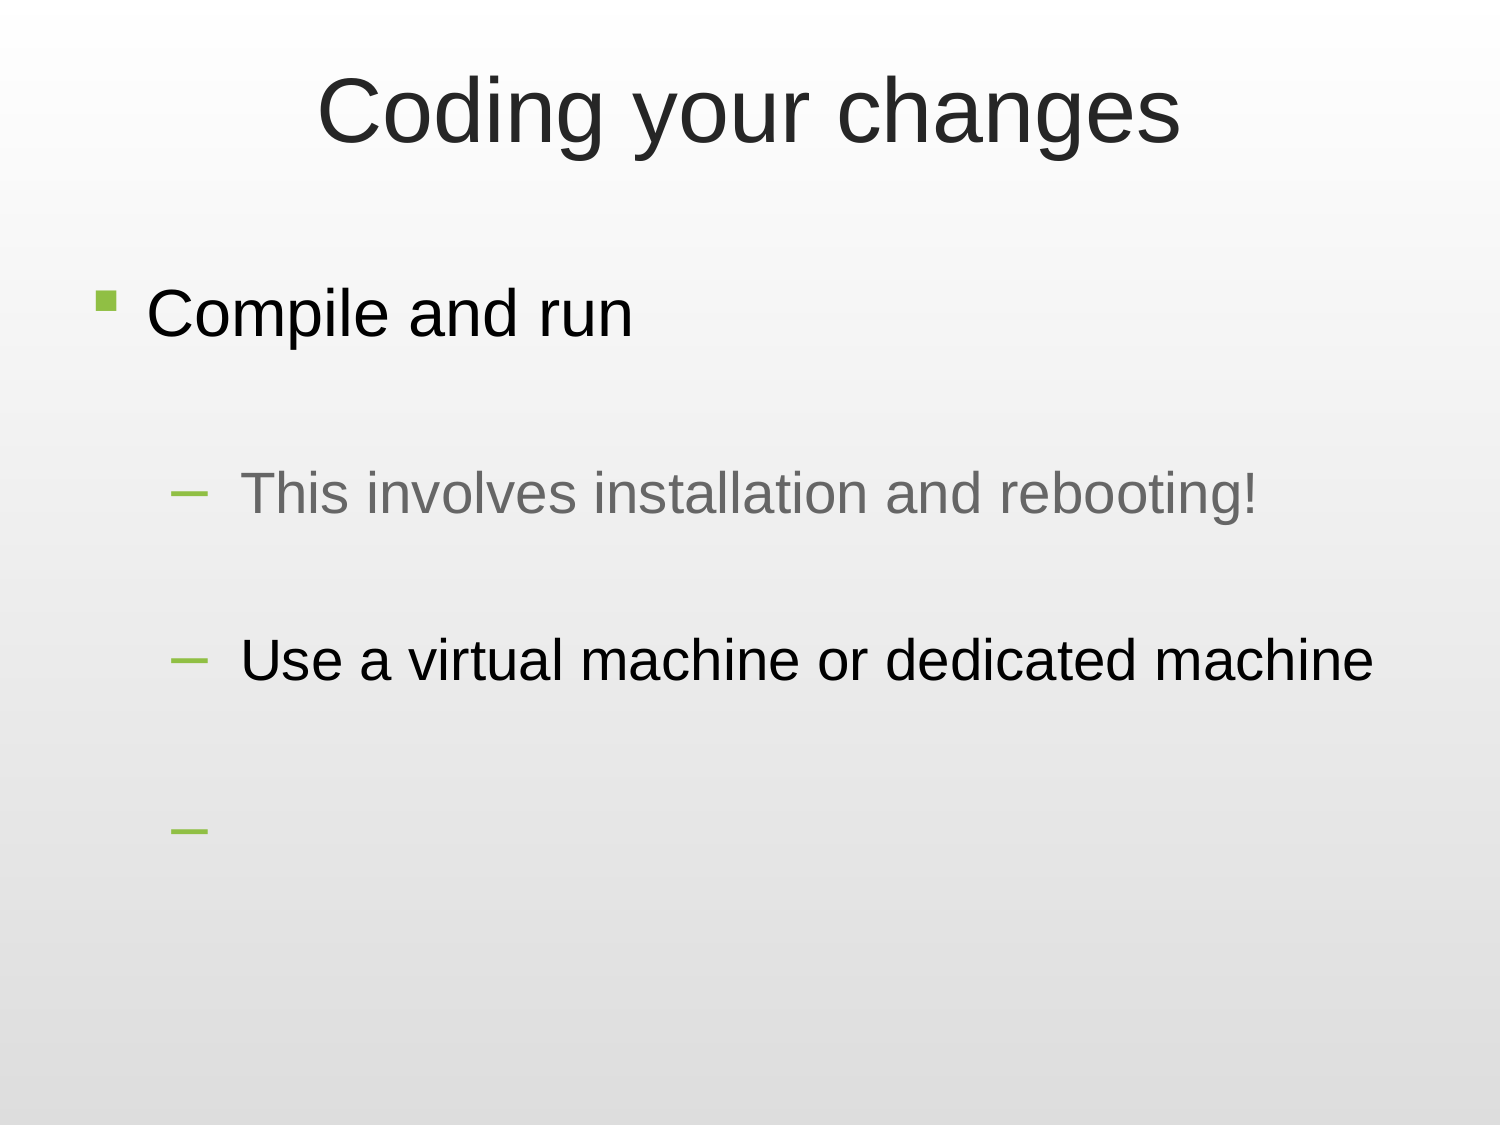

# Coding your changes
Compile and run
This involves installation and rebooting!
Use a virtual machine or dedicated machine